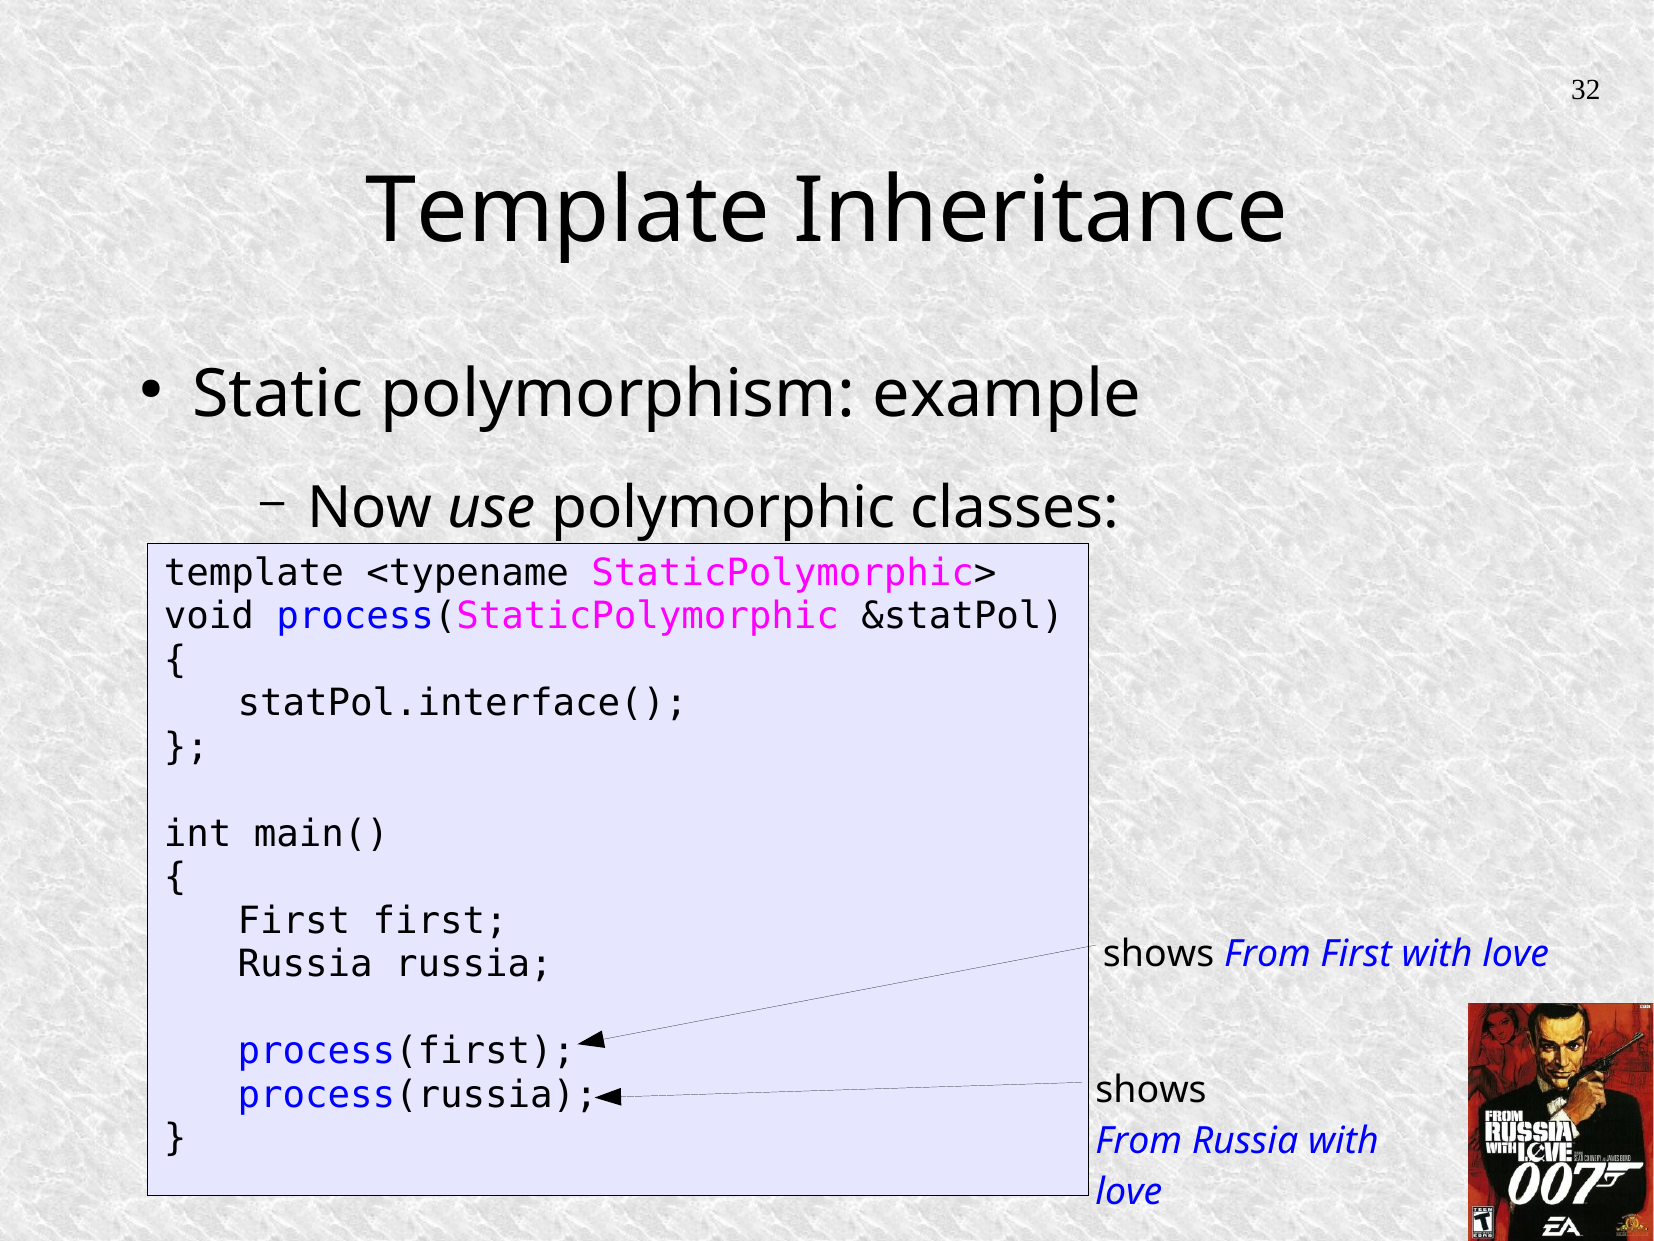

32
# Template Inheritance
Static polymorphism: example
Now use polymorphic classes:
template <typename StaticPolymorphic>
void process(StaticPolymorphic &statPol)
{
	statPol.interface();
};
int main()
{
	First first;
	Russia russia;
	process(first);
	process(russia);
}
shows From First with love
shows
From Russia with
love